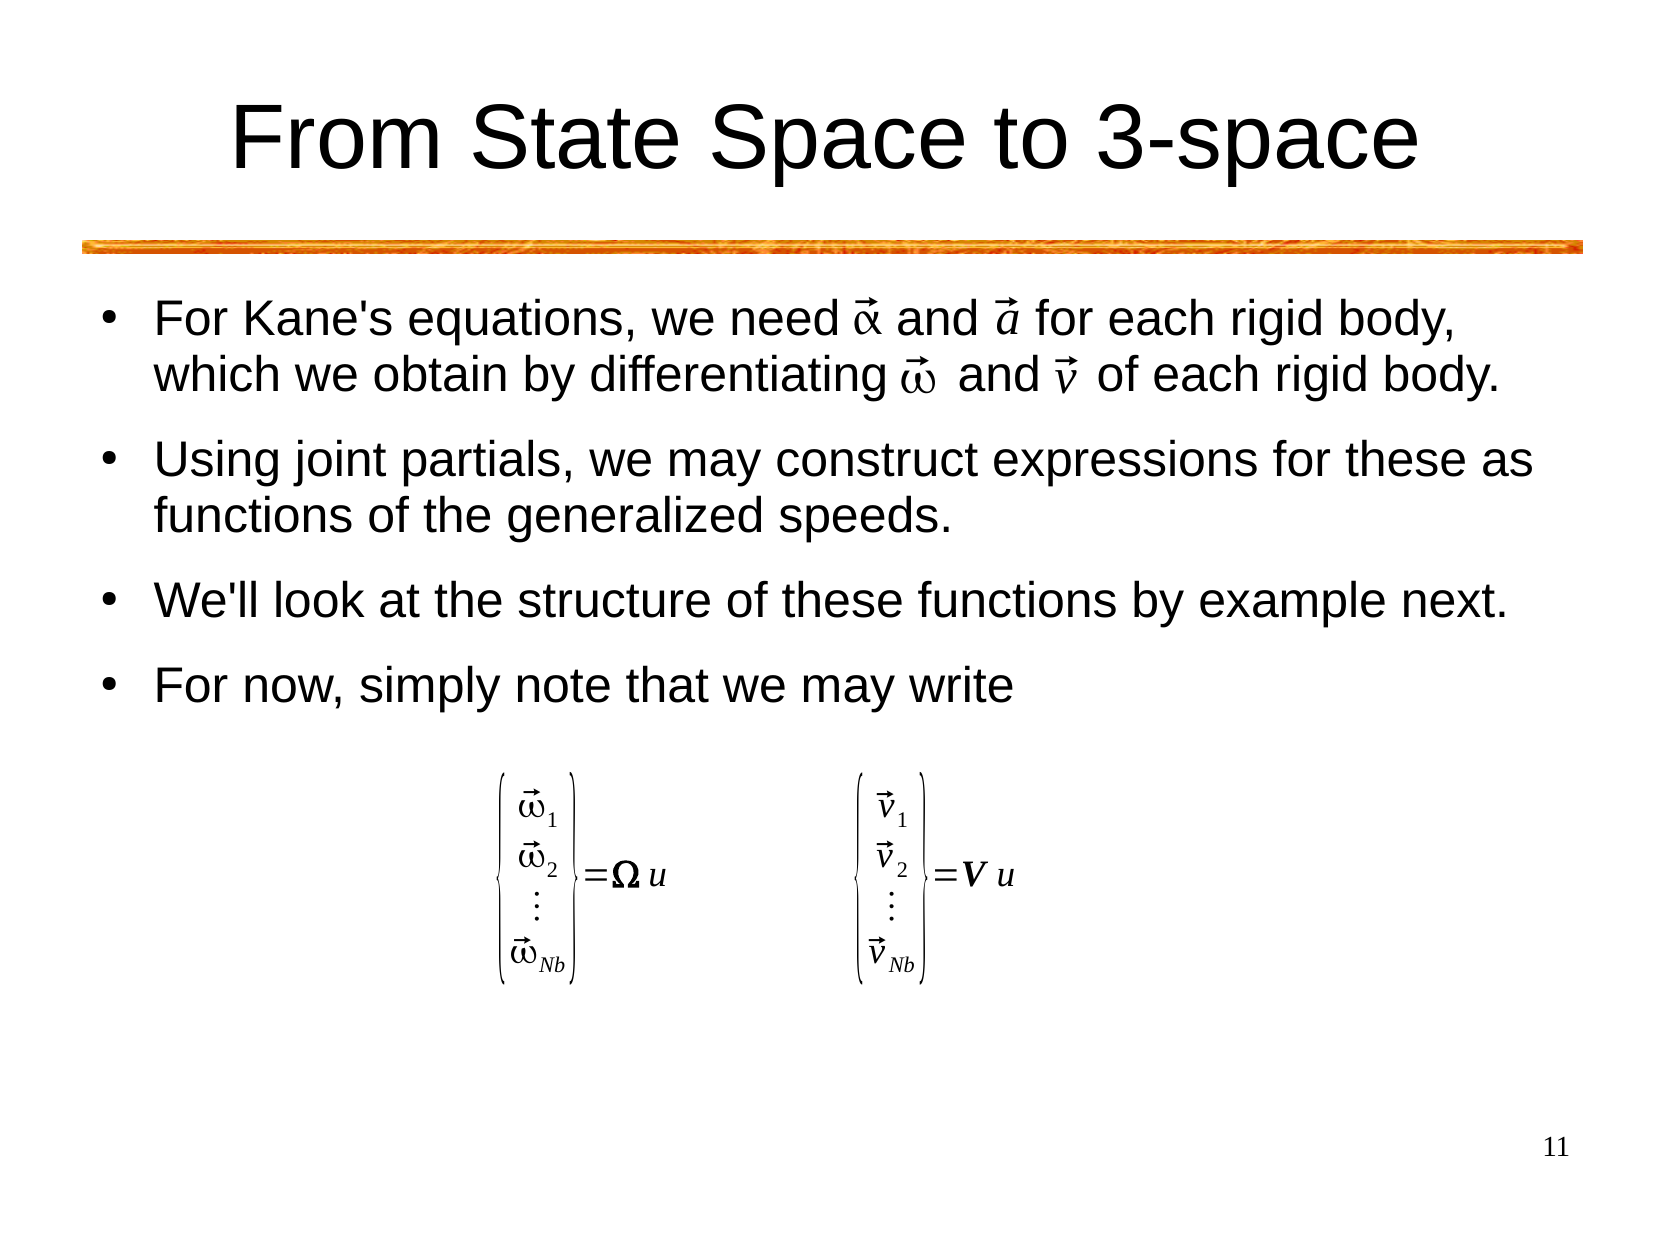

# From State Space to 3-space
For Kane's equations, we need and for each rigid body, which we obtain by differentiating and of each rigid body.
Using joint partials, we may construct expressions for these as functions of the generalized speeds.
We'll look at the structure of these functions by example next.
For now, simply note that we may write
11